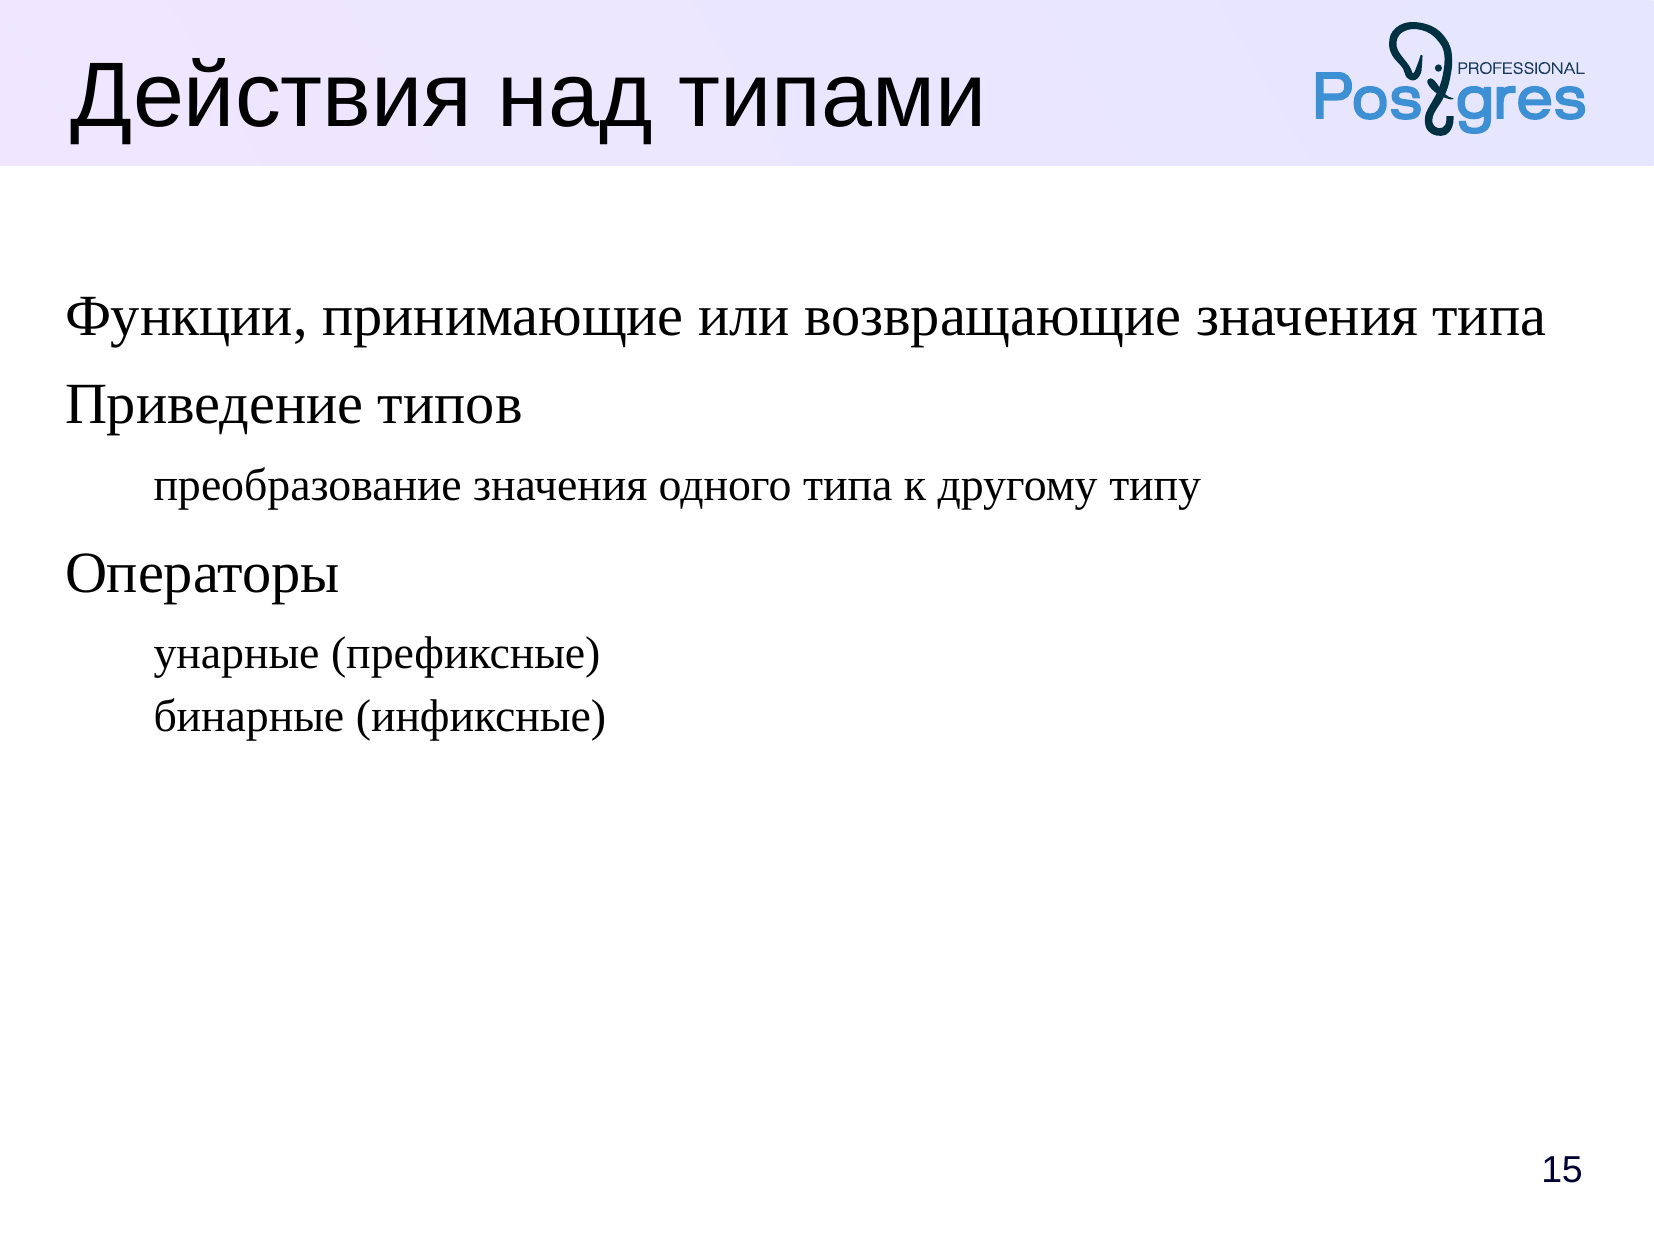

# Действия над типами
Функции, принимающие или возвращающие значения типа
Приведение типов
преобразование значения одного типа к другому типу
Операторы
унарные (префиксные)
бинарные (инфиксные)